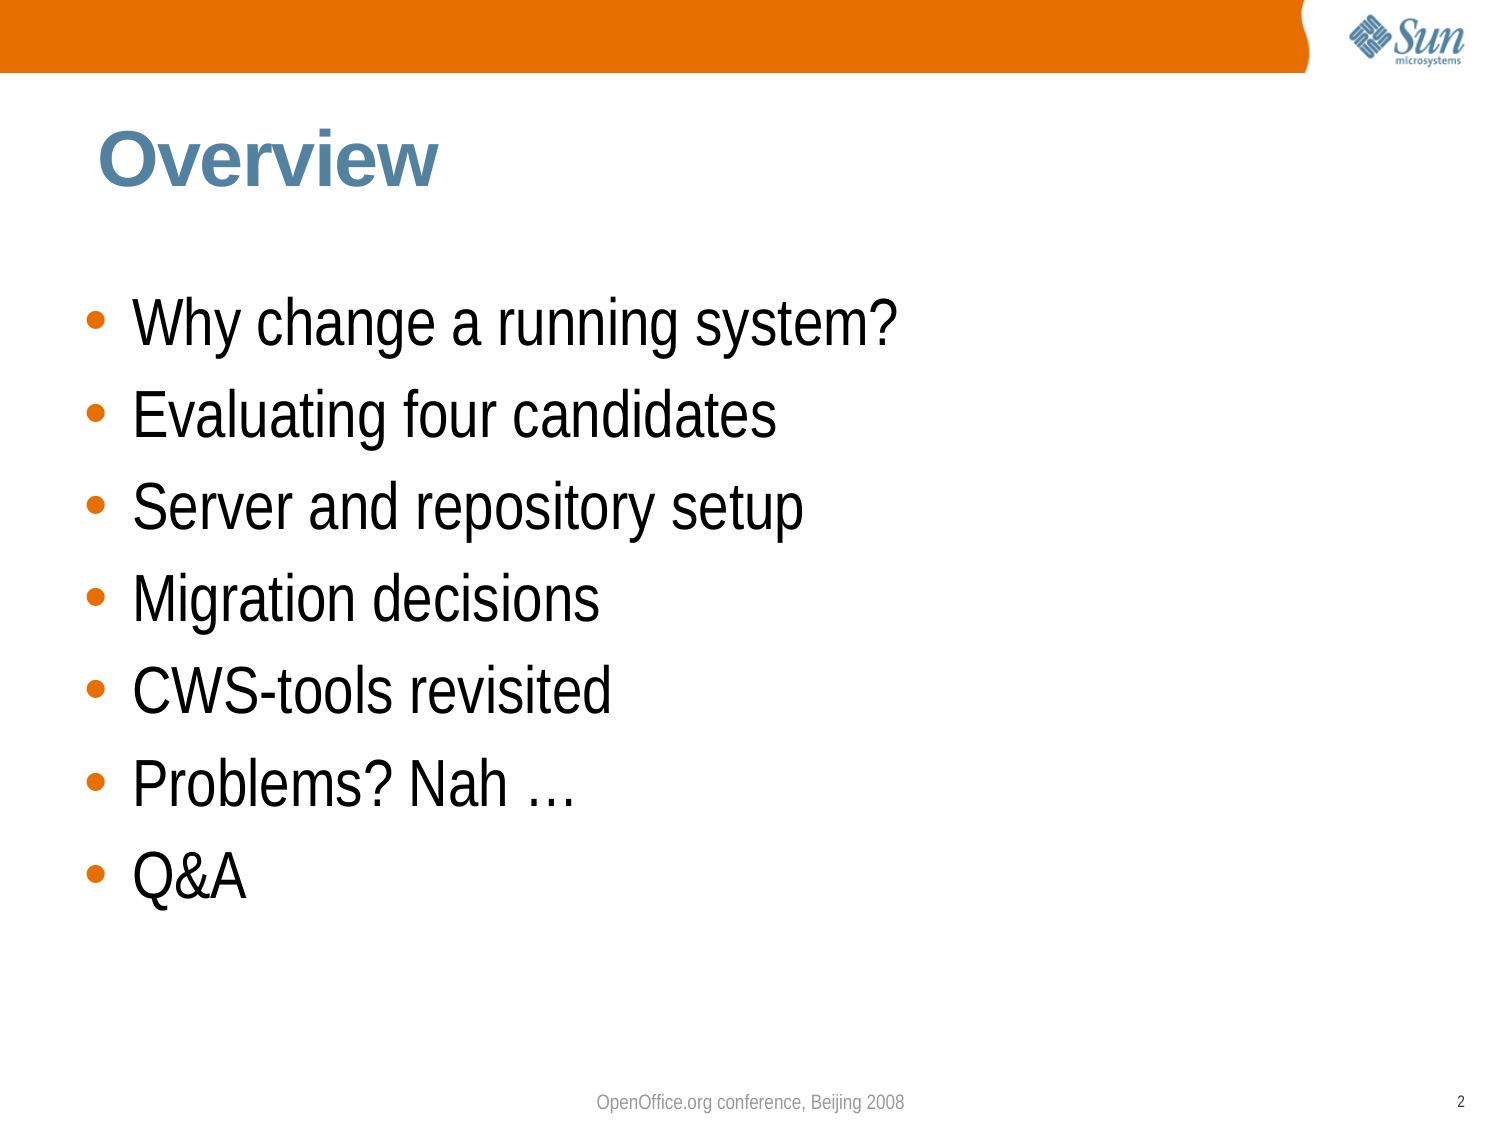

# Overview
Why change a running system?
Evaluating four candidates
Server and repository setup
Migration decisions
CWS-tools revisited
Problems? Nah …
Q&A